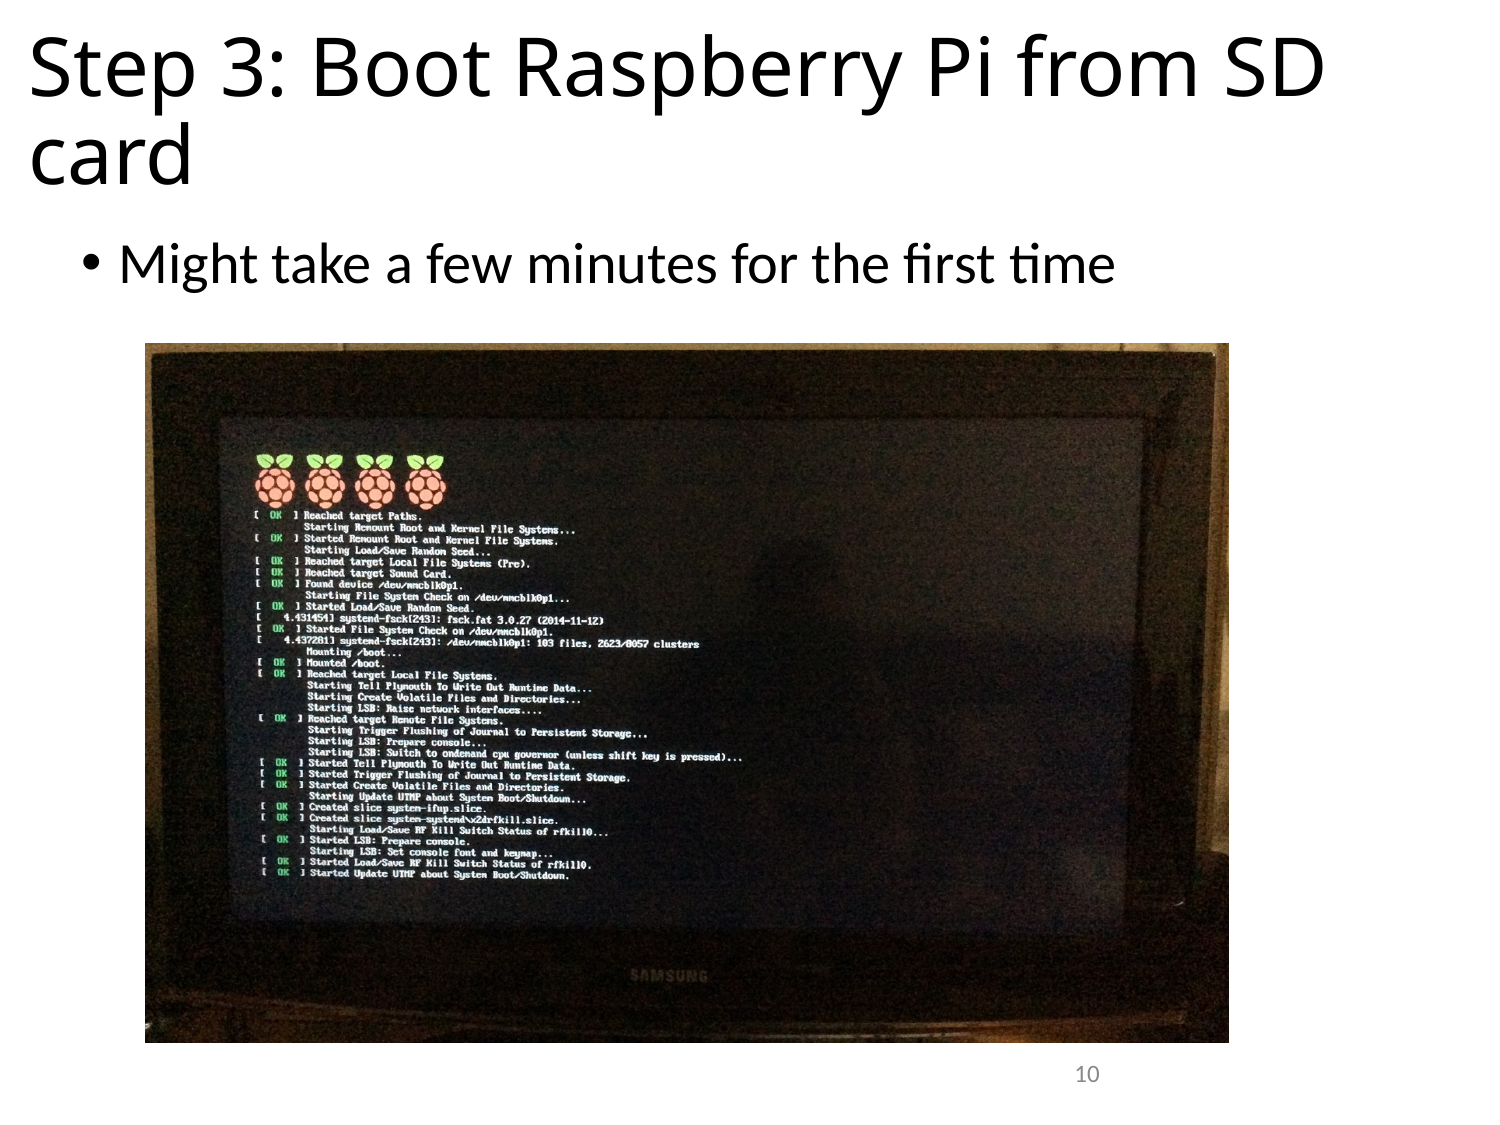

# Step 3: Boot Raspberry Pi from SD card
Might take a few minutes for the first time